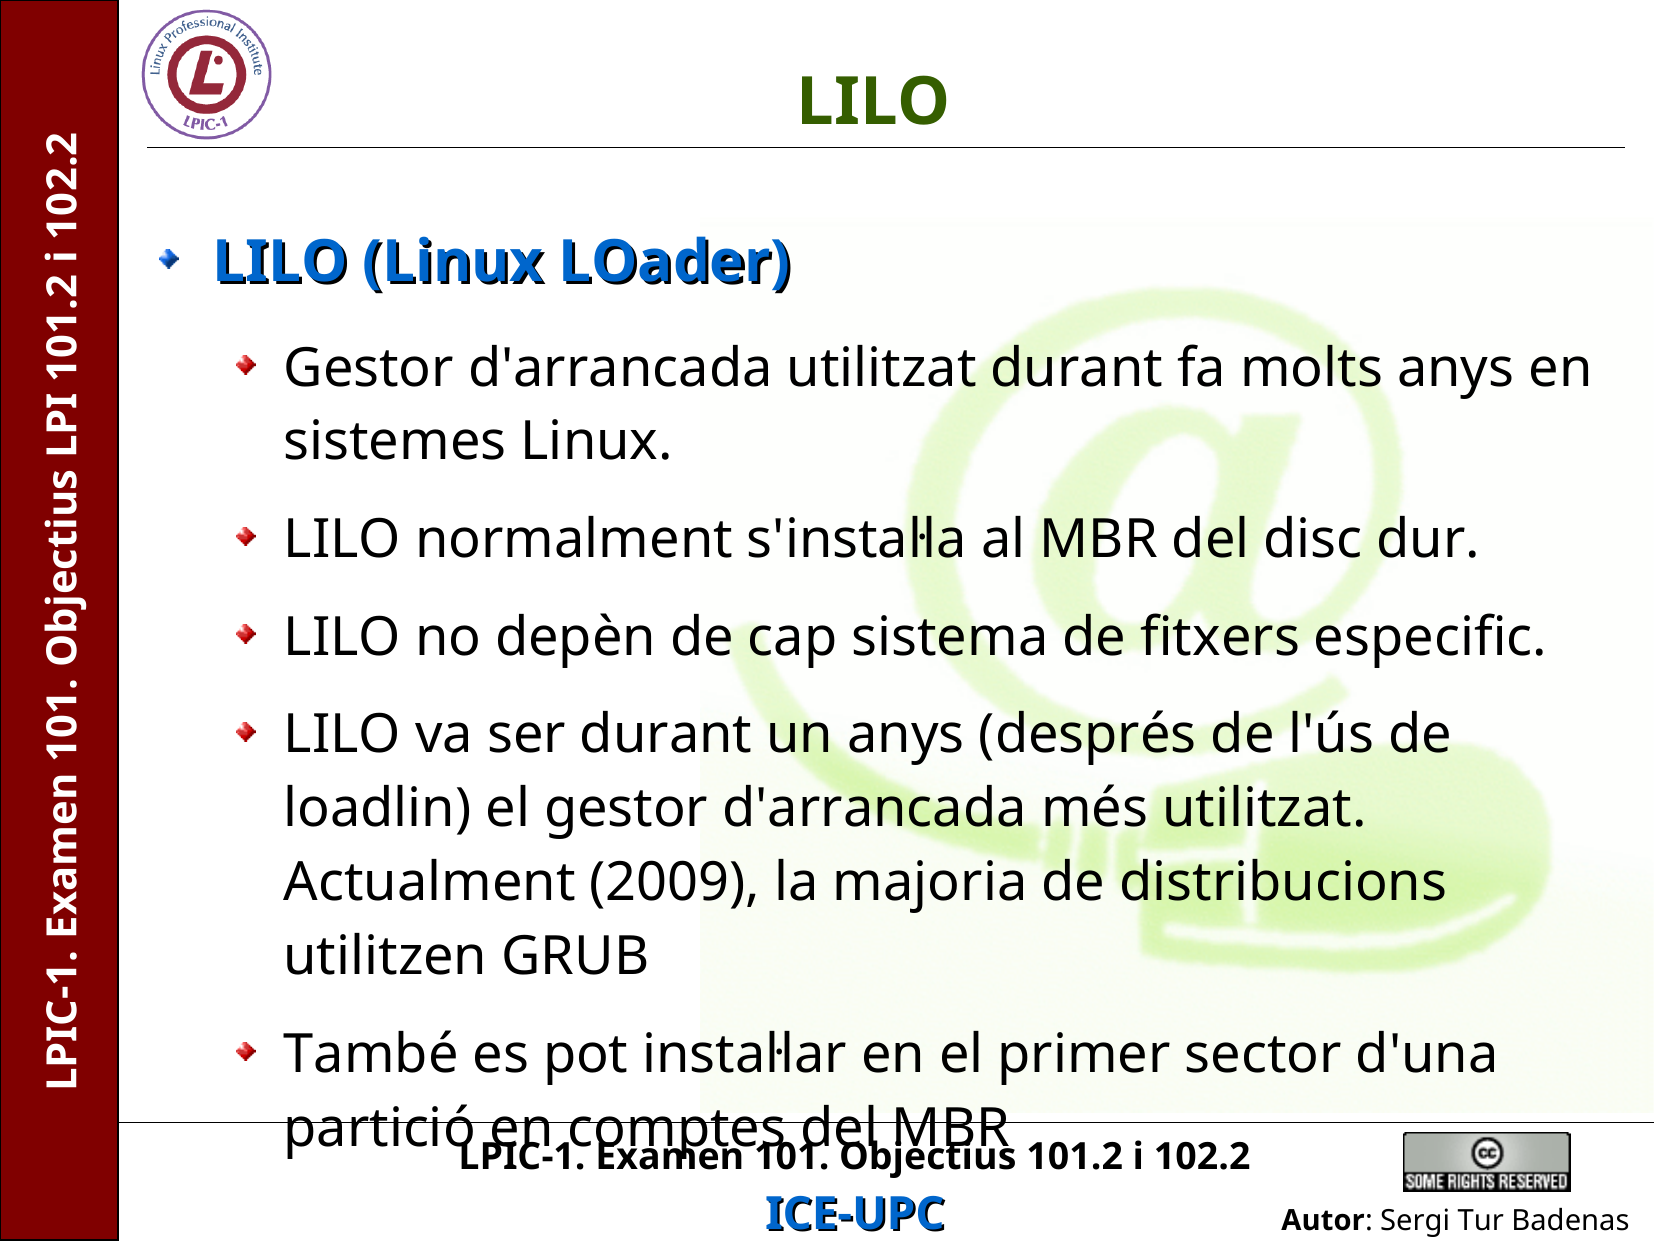

# LILO
LILO (Linux LOader)
Gestor d'arrancada utilitzat durant fa molts anys en sistemes Linux.
LILO normalment s'instal·la al MBR del disc dur.
LILO no depèn de cap sistema de fitxers especific.
LILO va ser durant un anys (després de l'ús de loadlin) el gestor d'arrancada més utilitzat. Actualment (2009), la majoria de distribucions utilitzen GRUB
També es pot instal·lar en el primer sector d'una partició en comptes del MBR